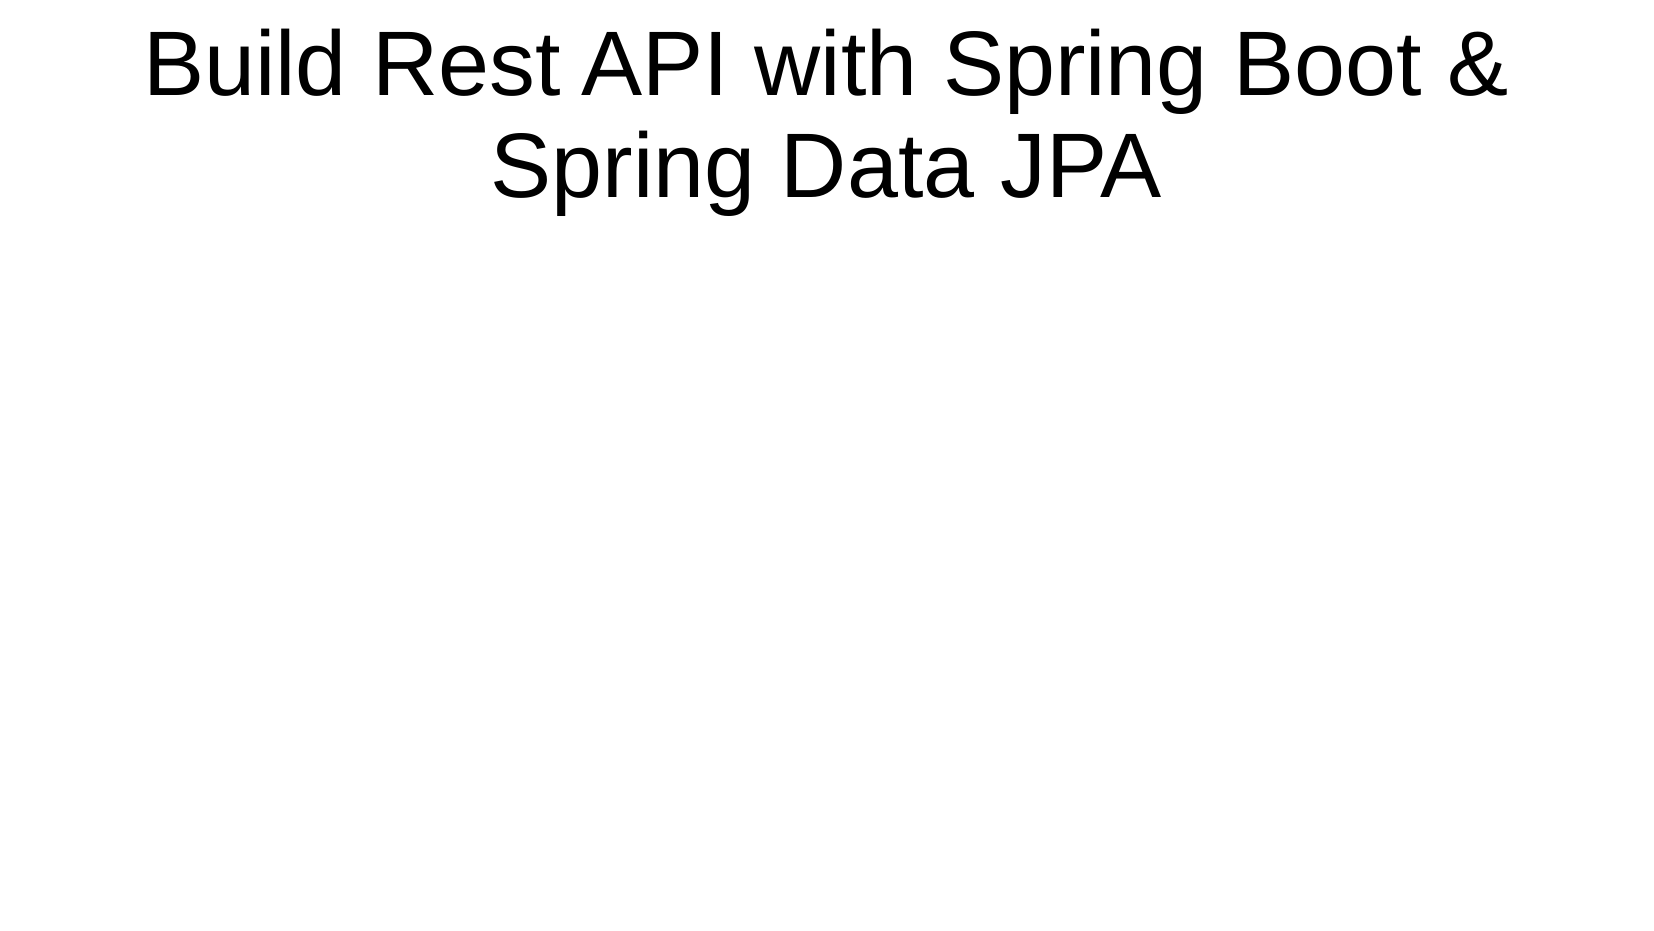

# Build Rest API with Spring Boot & Spring Data JPA